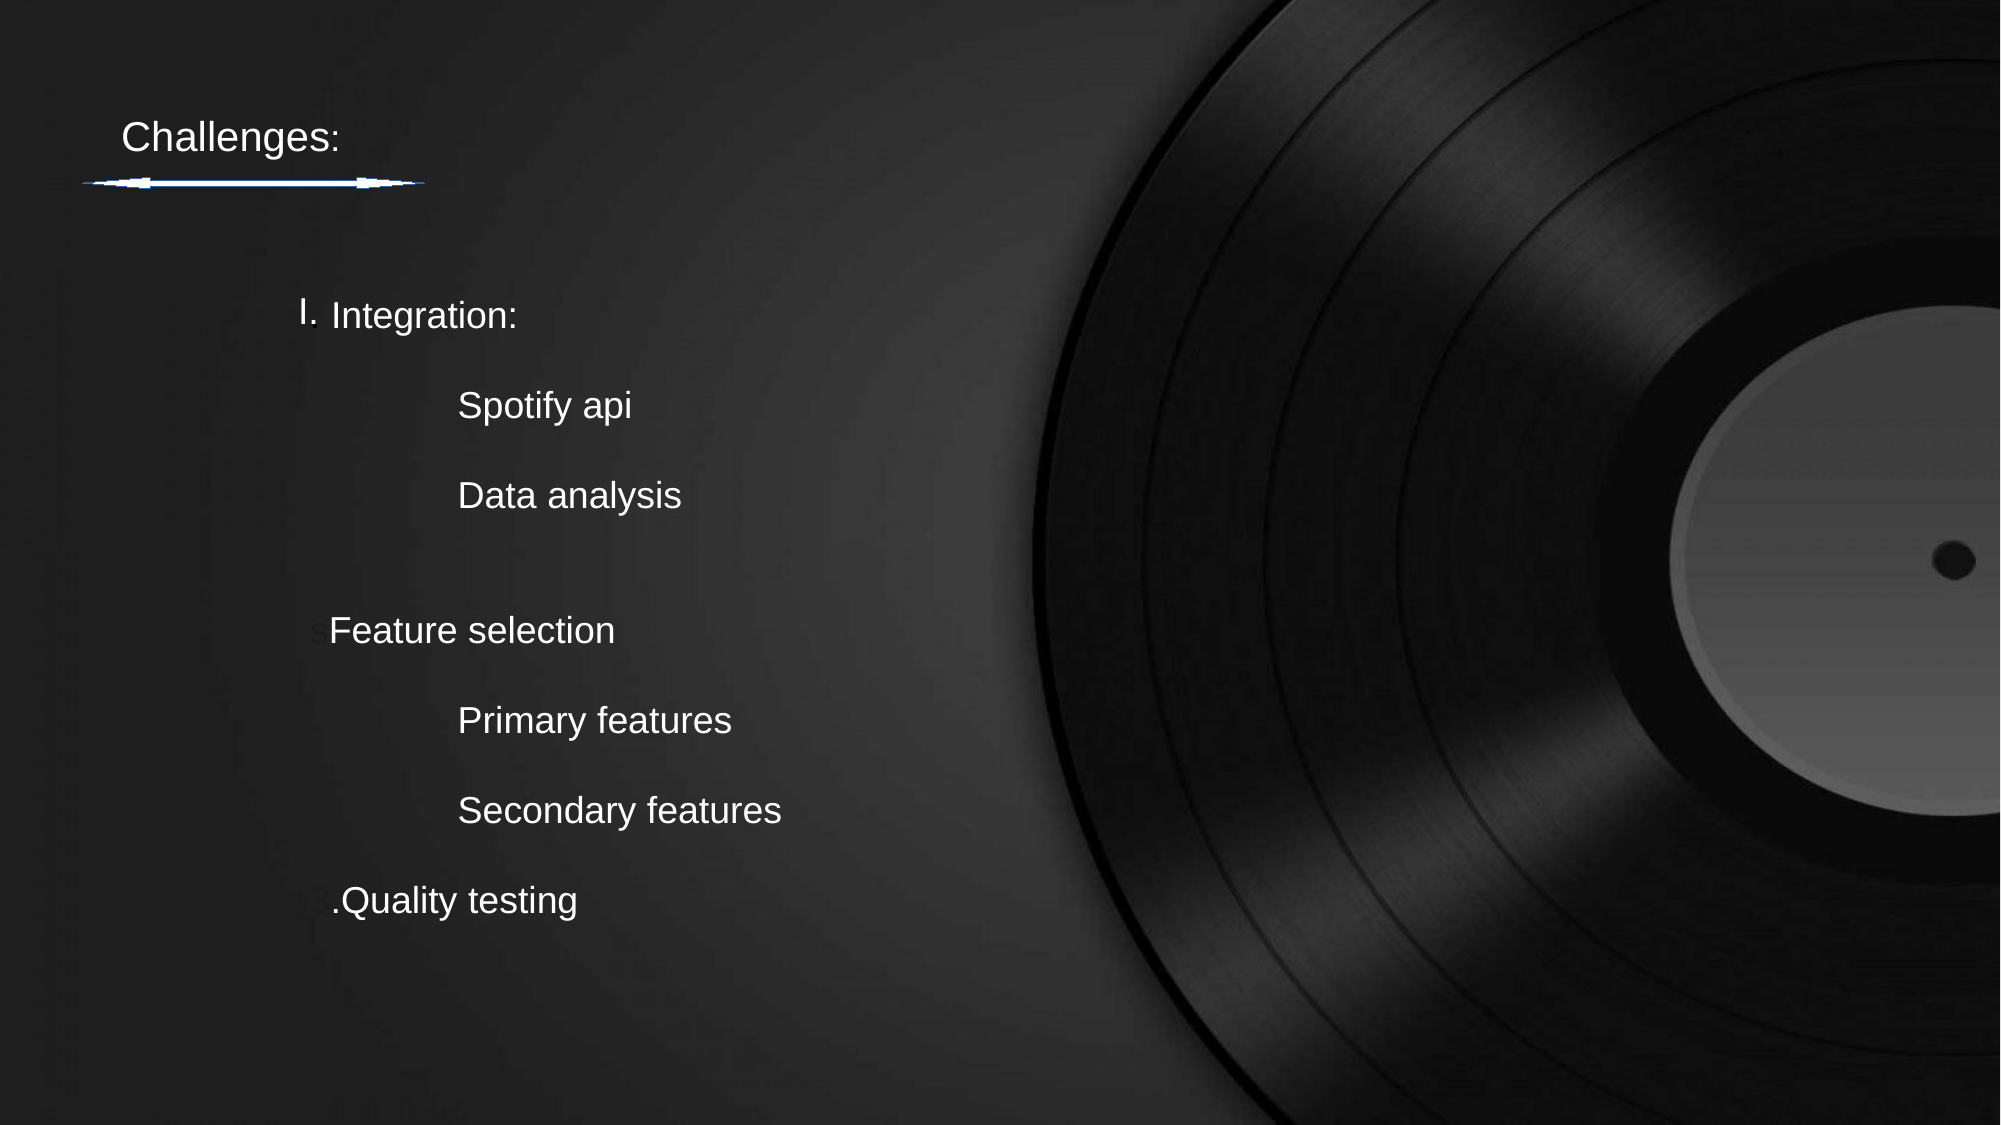

Challenges:
I.
. Integration:
		Spotify api
		Data analysis
sFeature selection
		Primary features
		Secondary features
3.Quality testing